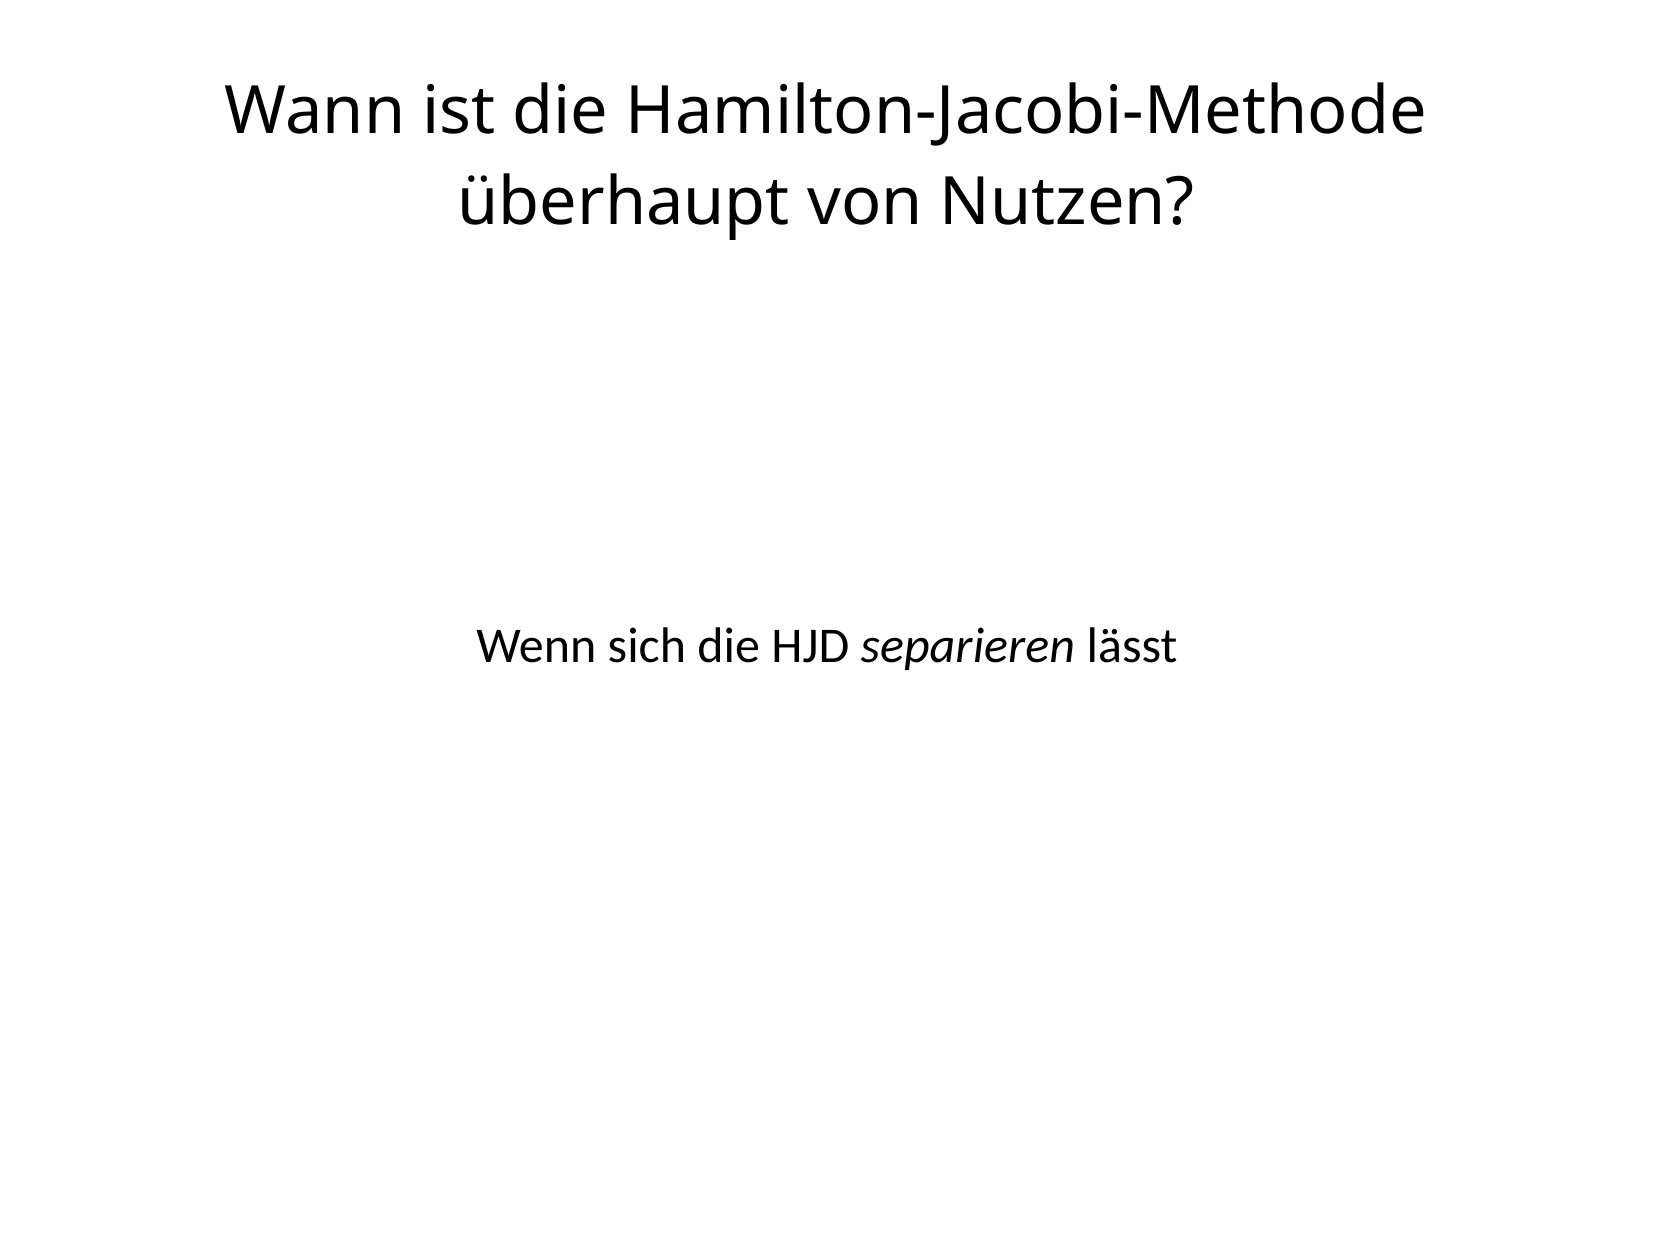

# Wann ist die Hamilton-Jacobi-Methode überhaupt von Nutzen?
Wenn sich die HJD separieren lässt